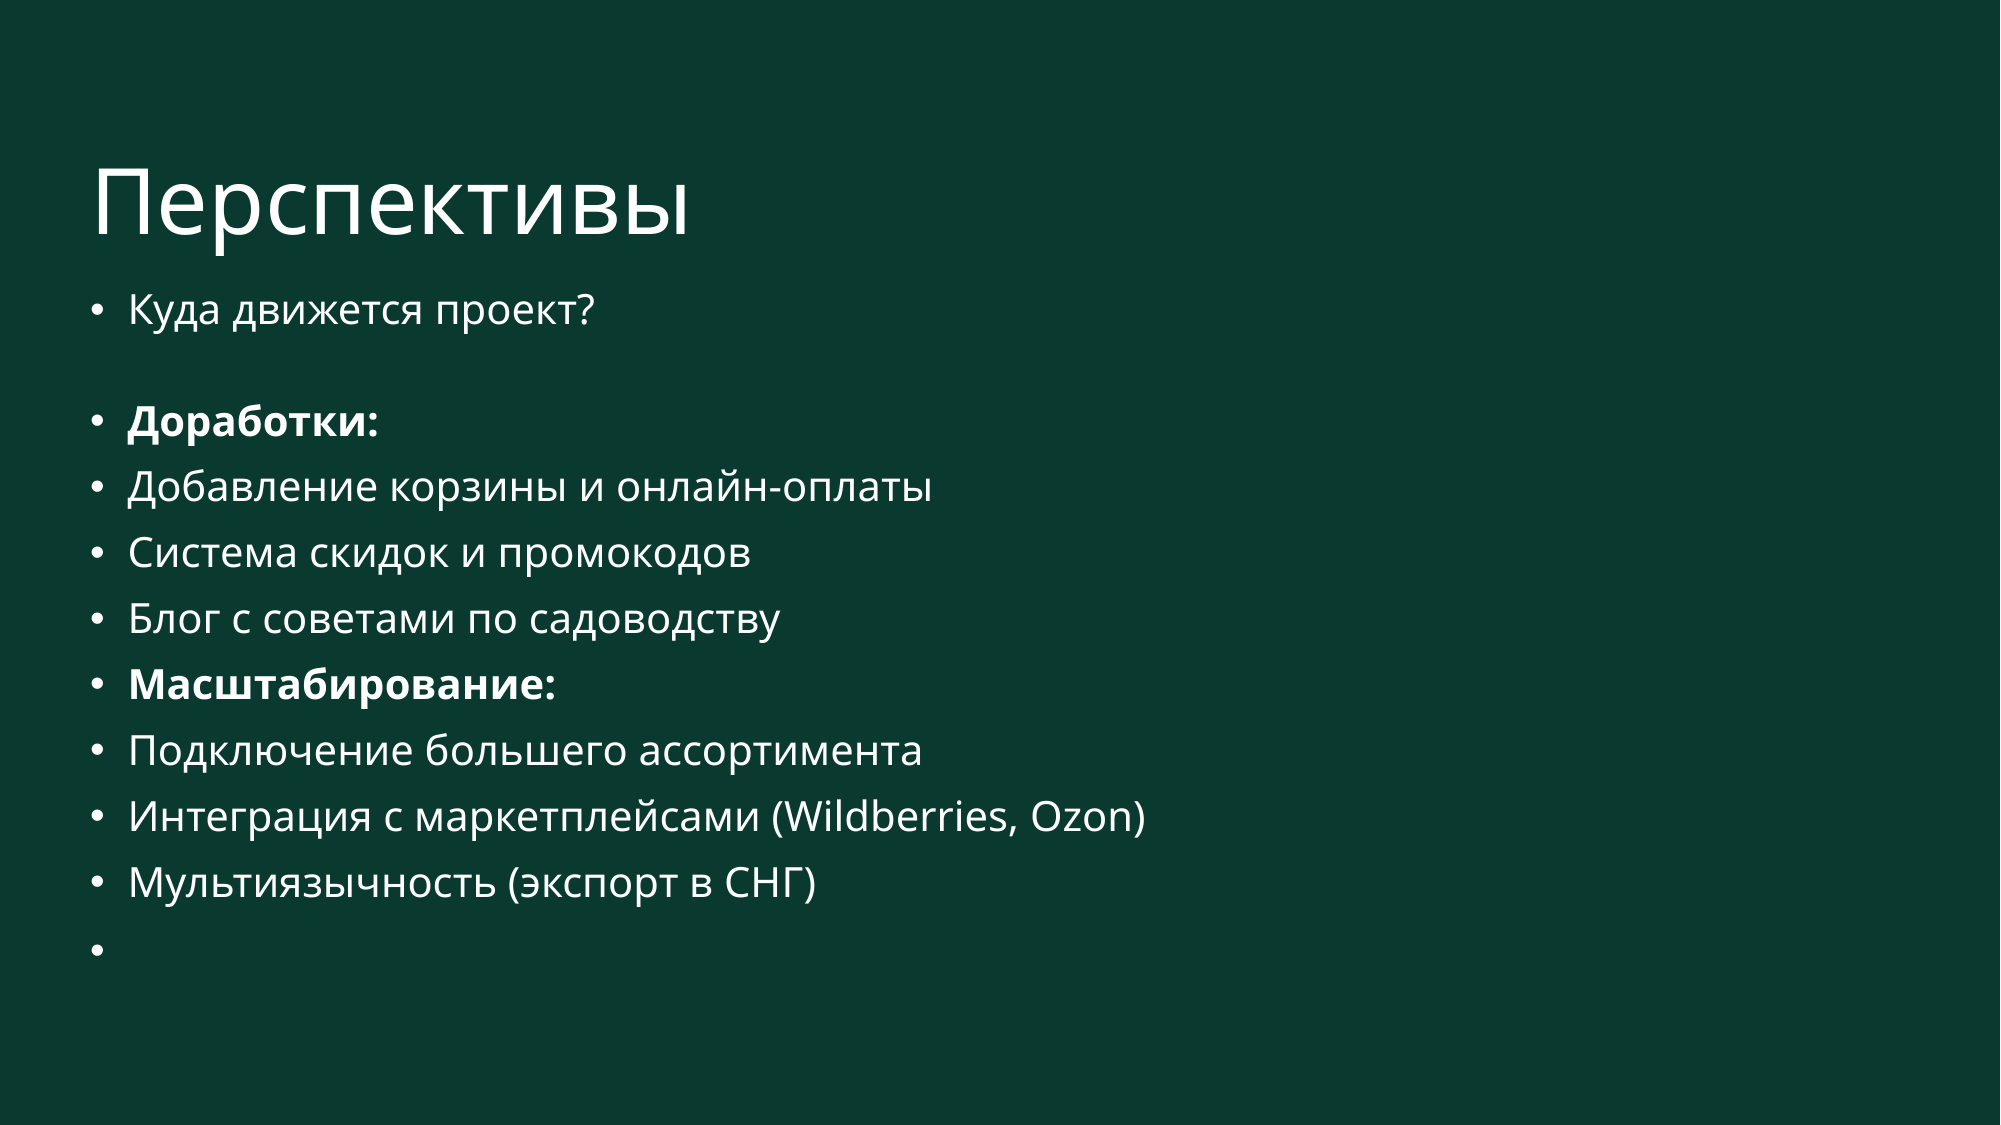

# Перспективы
Куда движется проект?
Доработки:
Добавление корзины и онлайн-оплаты
Система скидок и промокодов
Блог с советами по садоводству
Масштабирование:
Подключение большего ассортимента
Интеграция с маркетплейсами (Wildberries, Ozon)
Мультиязычность (экспорт в СНГ)